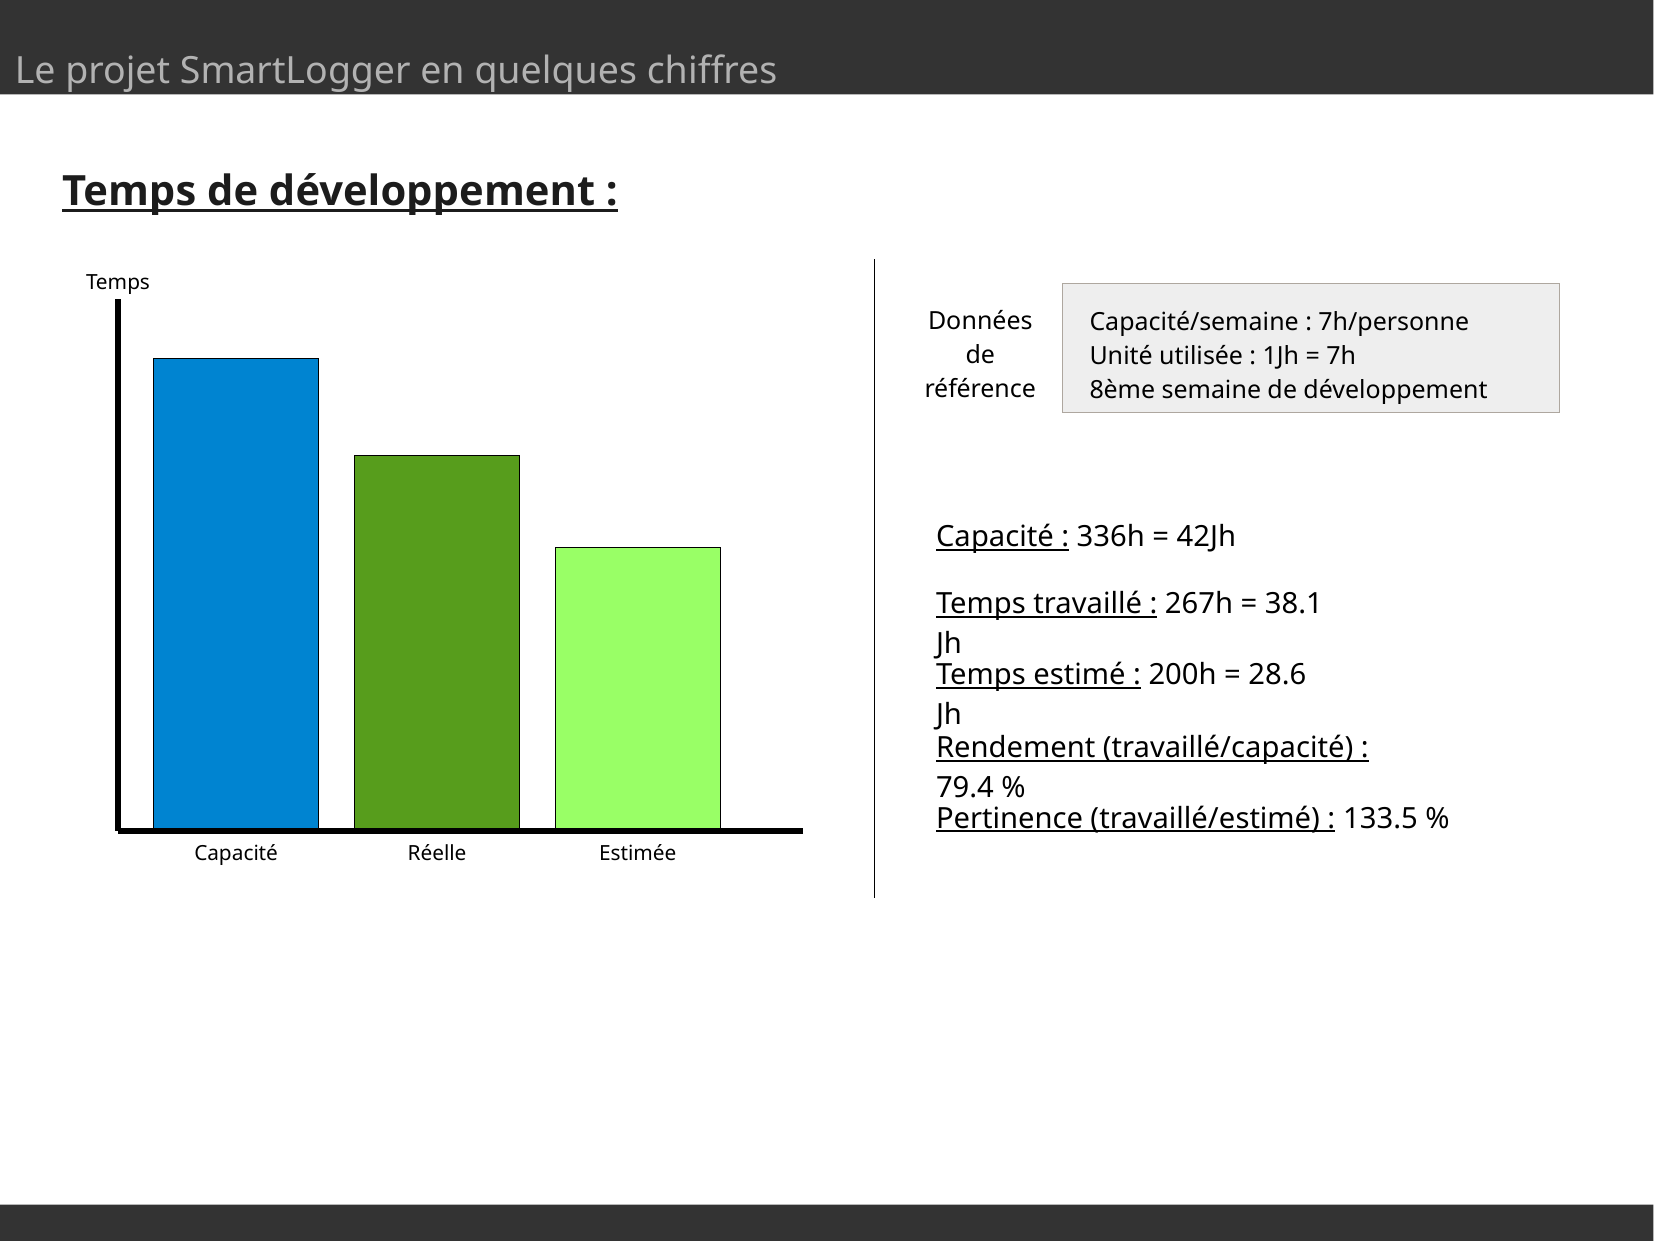

Le projet SmartLogger en quelques chiffres
Temps de développement :
Temps
Données
de
référence
Capacité/semaine : 7h/personne
Unité utilisée : 1Jh = 7h
8ème semaine de développement
Capacité : 336h = 42Jh
Temps travaillé : 267h = 38.1 Jh
Temps estimé : 200h = 28.6 Jh
Rendement (travaillé/capacité) : 79.4 %
Pertinence (travaillé/estimé) : 133.5 %
Capacité
Réelle
Estimée